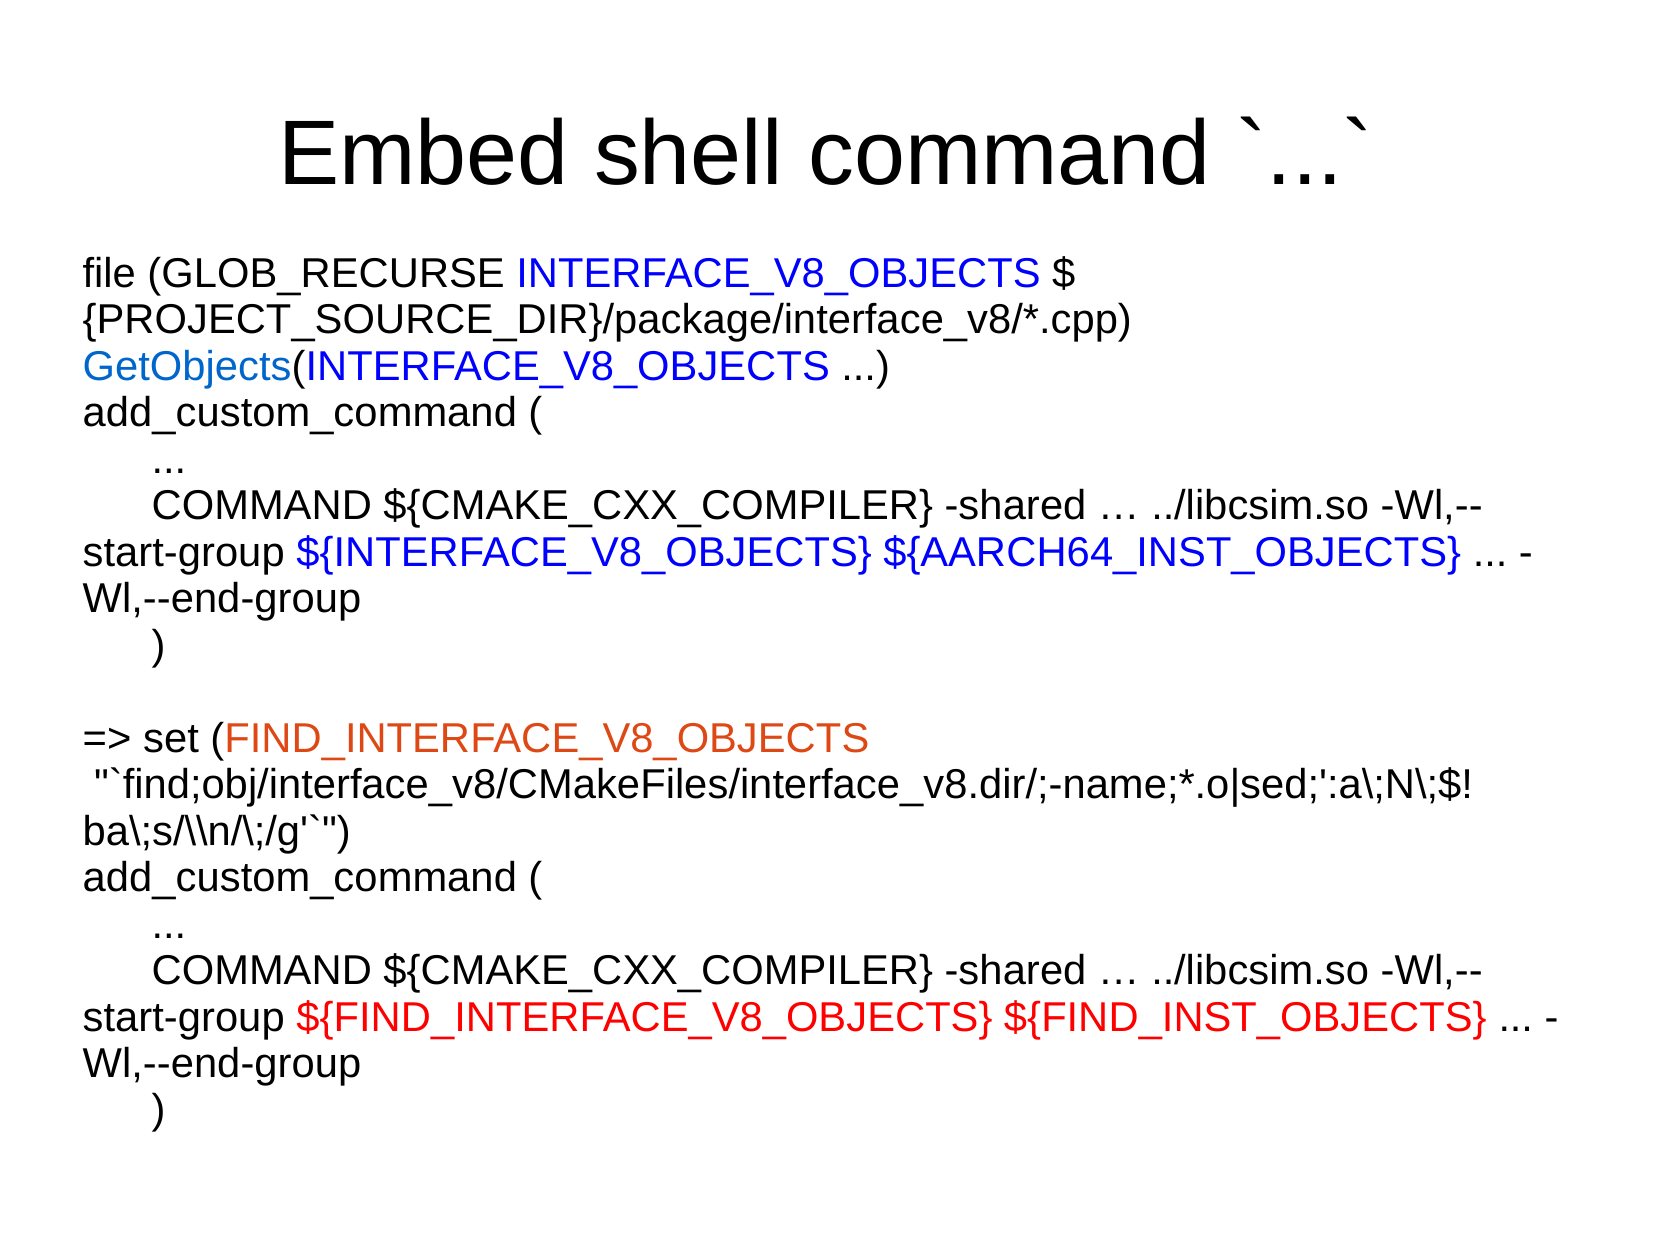

# Embed shell command `...`
file (GLOB_RECURSE INTERFACE_V8_OBJECTS ${PROJECT_SOURCE_DIR}/package/interface_v8/*.cpp)
GetObjects(INTERFACE_V8_OBJECTS ...)
add_custom_command (
 ...
 COMMAND ${CMAKE_CXX_COMPILER} -shared … ../libcsim.so -Wl,--start-group ${INTERFACE_V8_OBJECTS} ${AARCH64_INST_OBJECTS} ... -Wl,--end-group
 )
=> set (FIND_INTERFACE_V8_OBJECTS
 "`find;obj/interface_v8/CMakeFiles/interface_v8.dir/;-name;*.o|sed;':a\;N\;$!ba\;s/\\n/\;/g'`")
add_custom_command (
 ...
 COMMAND ${CMAKE_CXX_COMPILER} -shared … ../libcsim.so -Wl,--start-group ${FIND_INTERFACE_V8_OBJECTS} ${FIND_INST_OBJECTS} ... -Wl,--end-group
 )